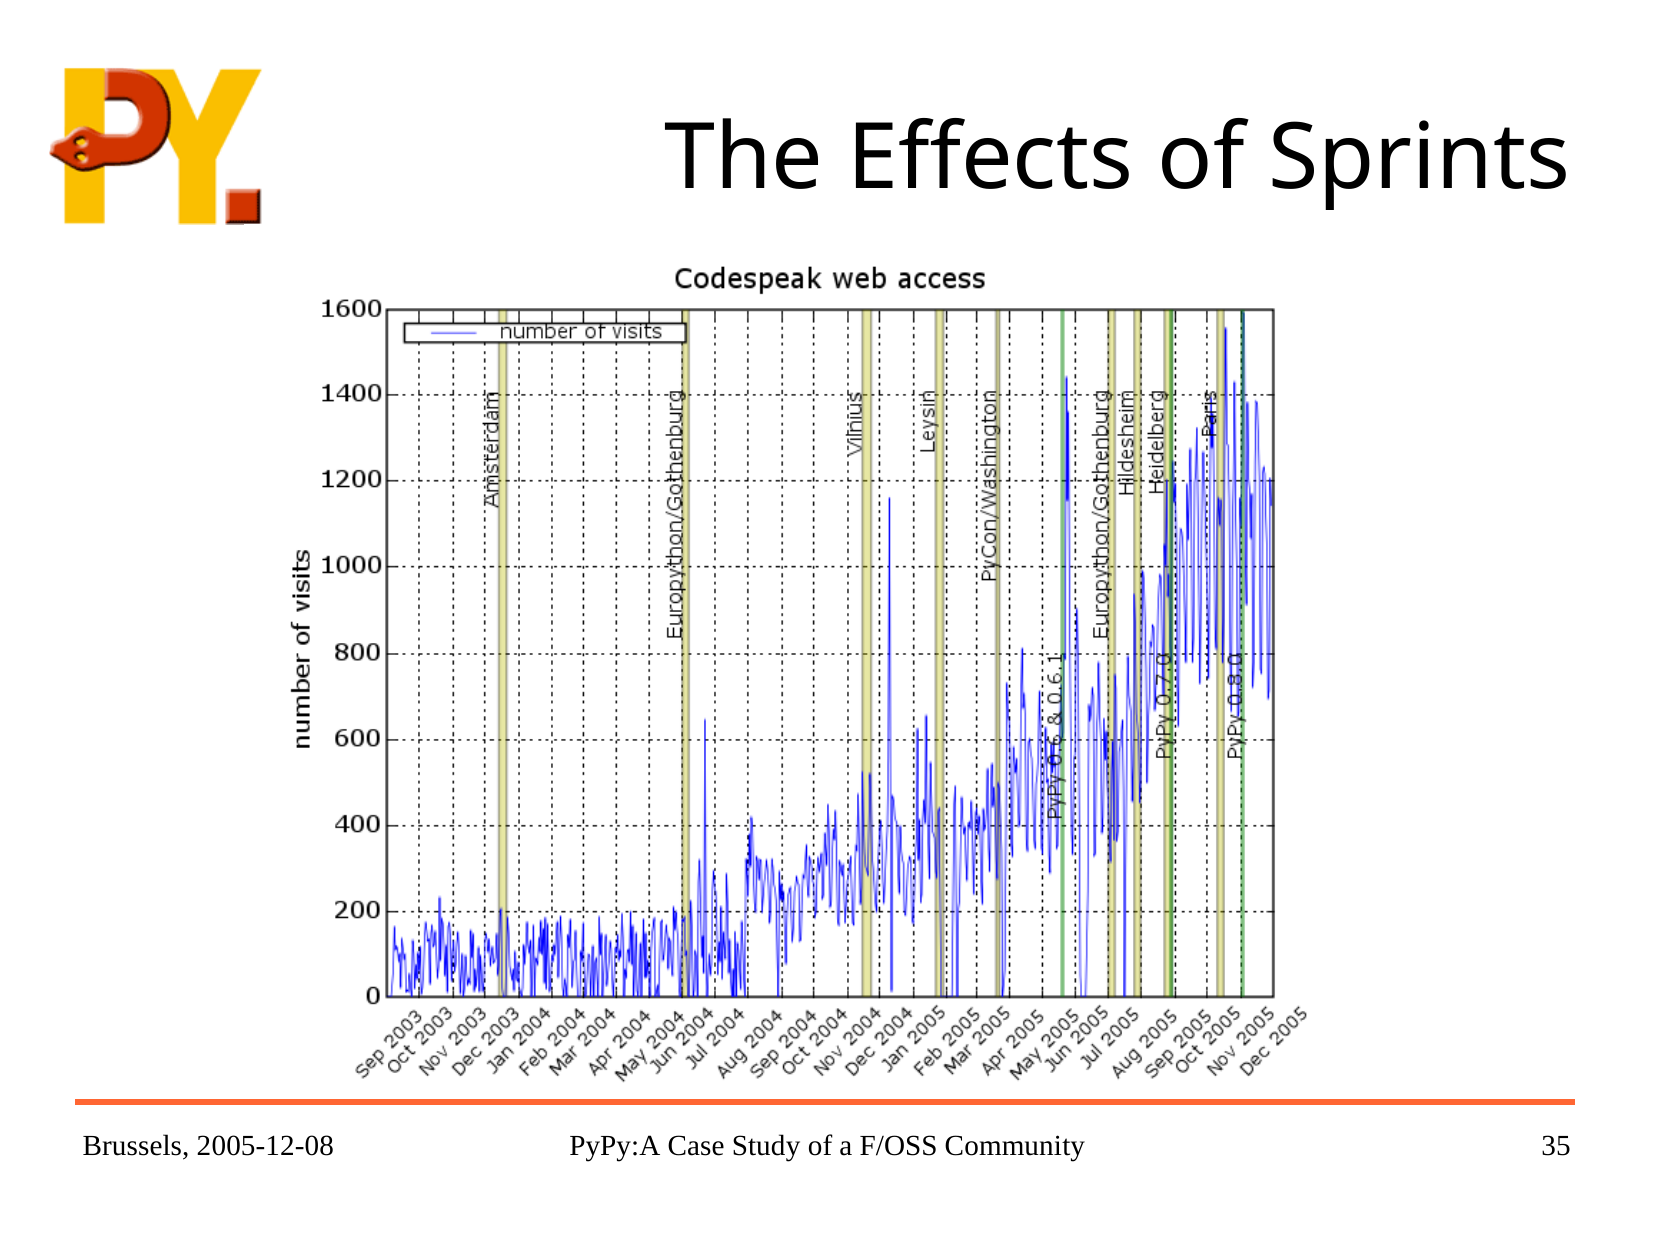

# The Effects of Sprints
Brussels, 2005-12-08
PyPy: A Case Study of a F/OSS Community
35